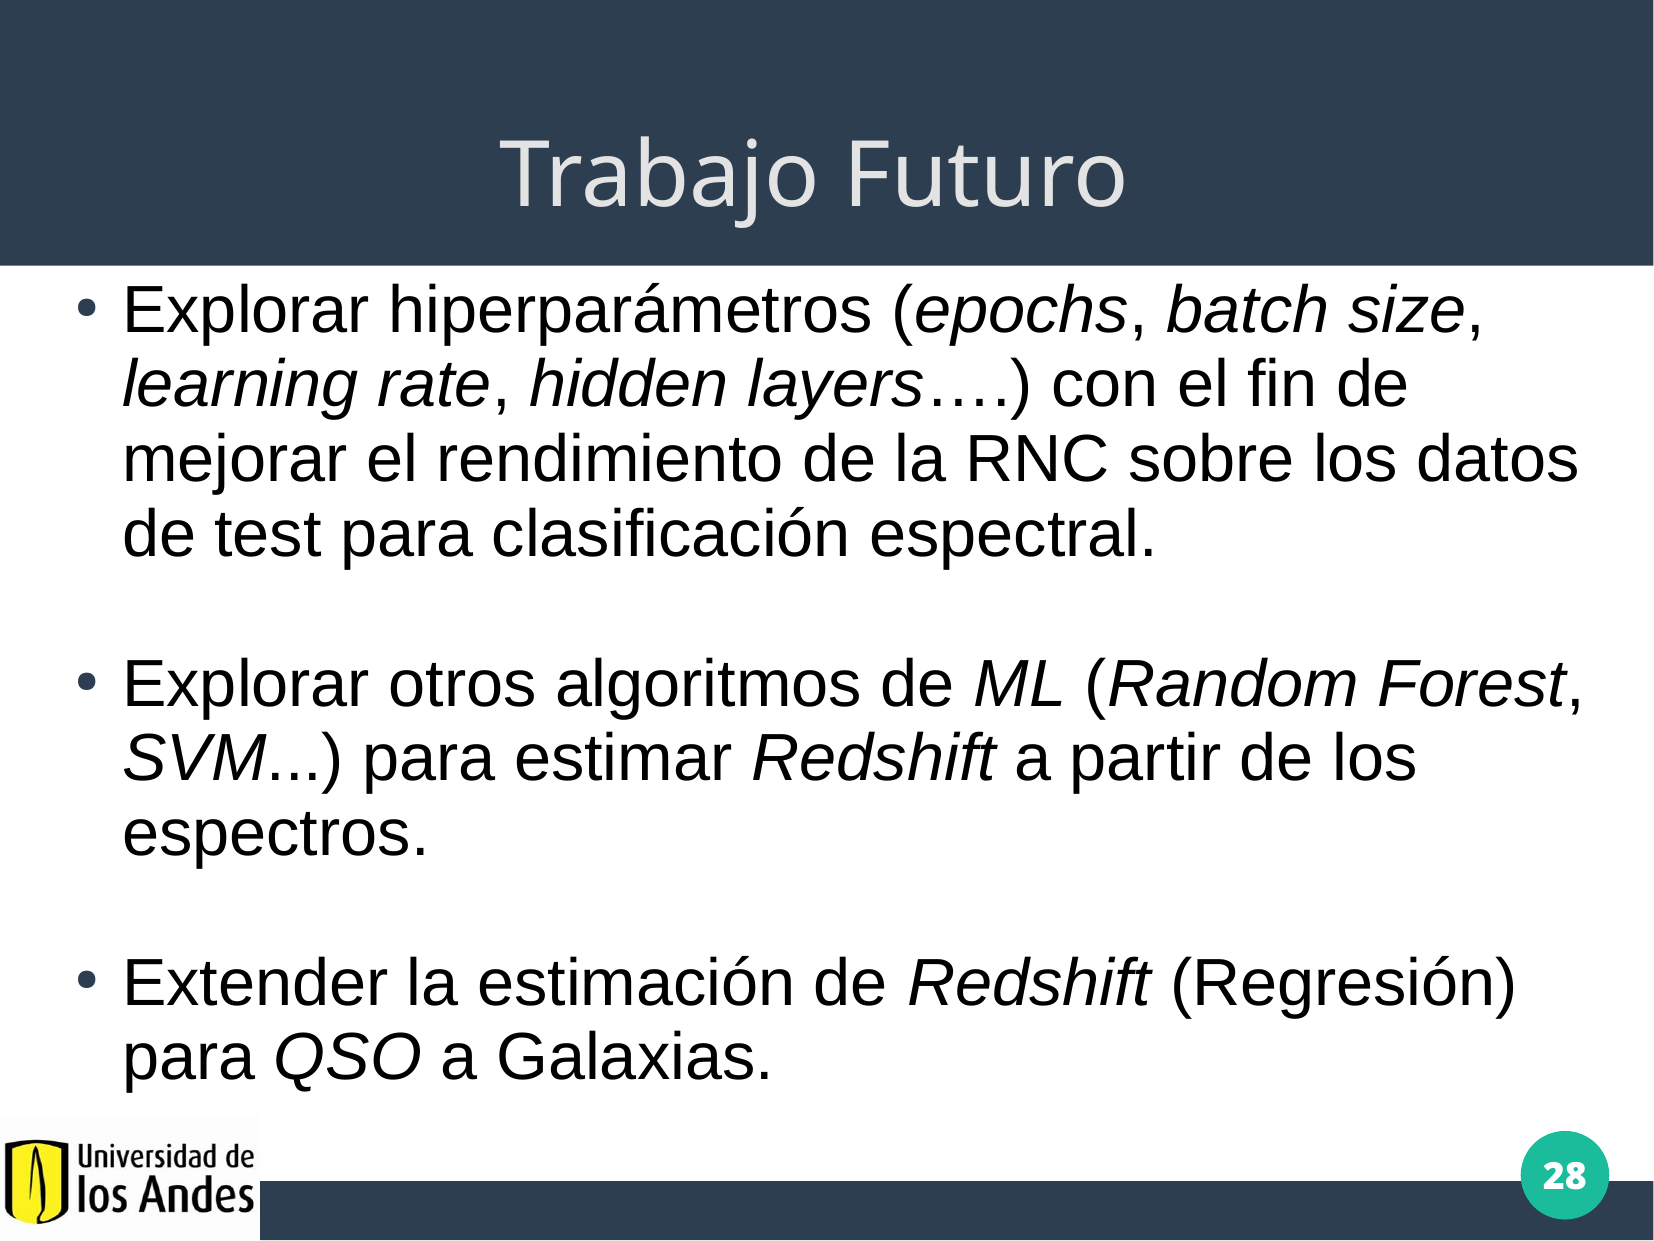

# Trabajo Futuro
Explorar hiperparámetros (epochs, batch size, learning rate, hidden layers….) con el fin de mejorar el rendimiento de la RNC sobre los datos de test para clasificación espectral.
Explorar otros algoritmos de ML (Random Forest, SVM...) para estimar Redshift a partir de los espectros.
Extender la estimación de Redshift (Regresión) para QSO a Galaxias.
28